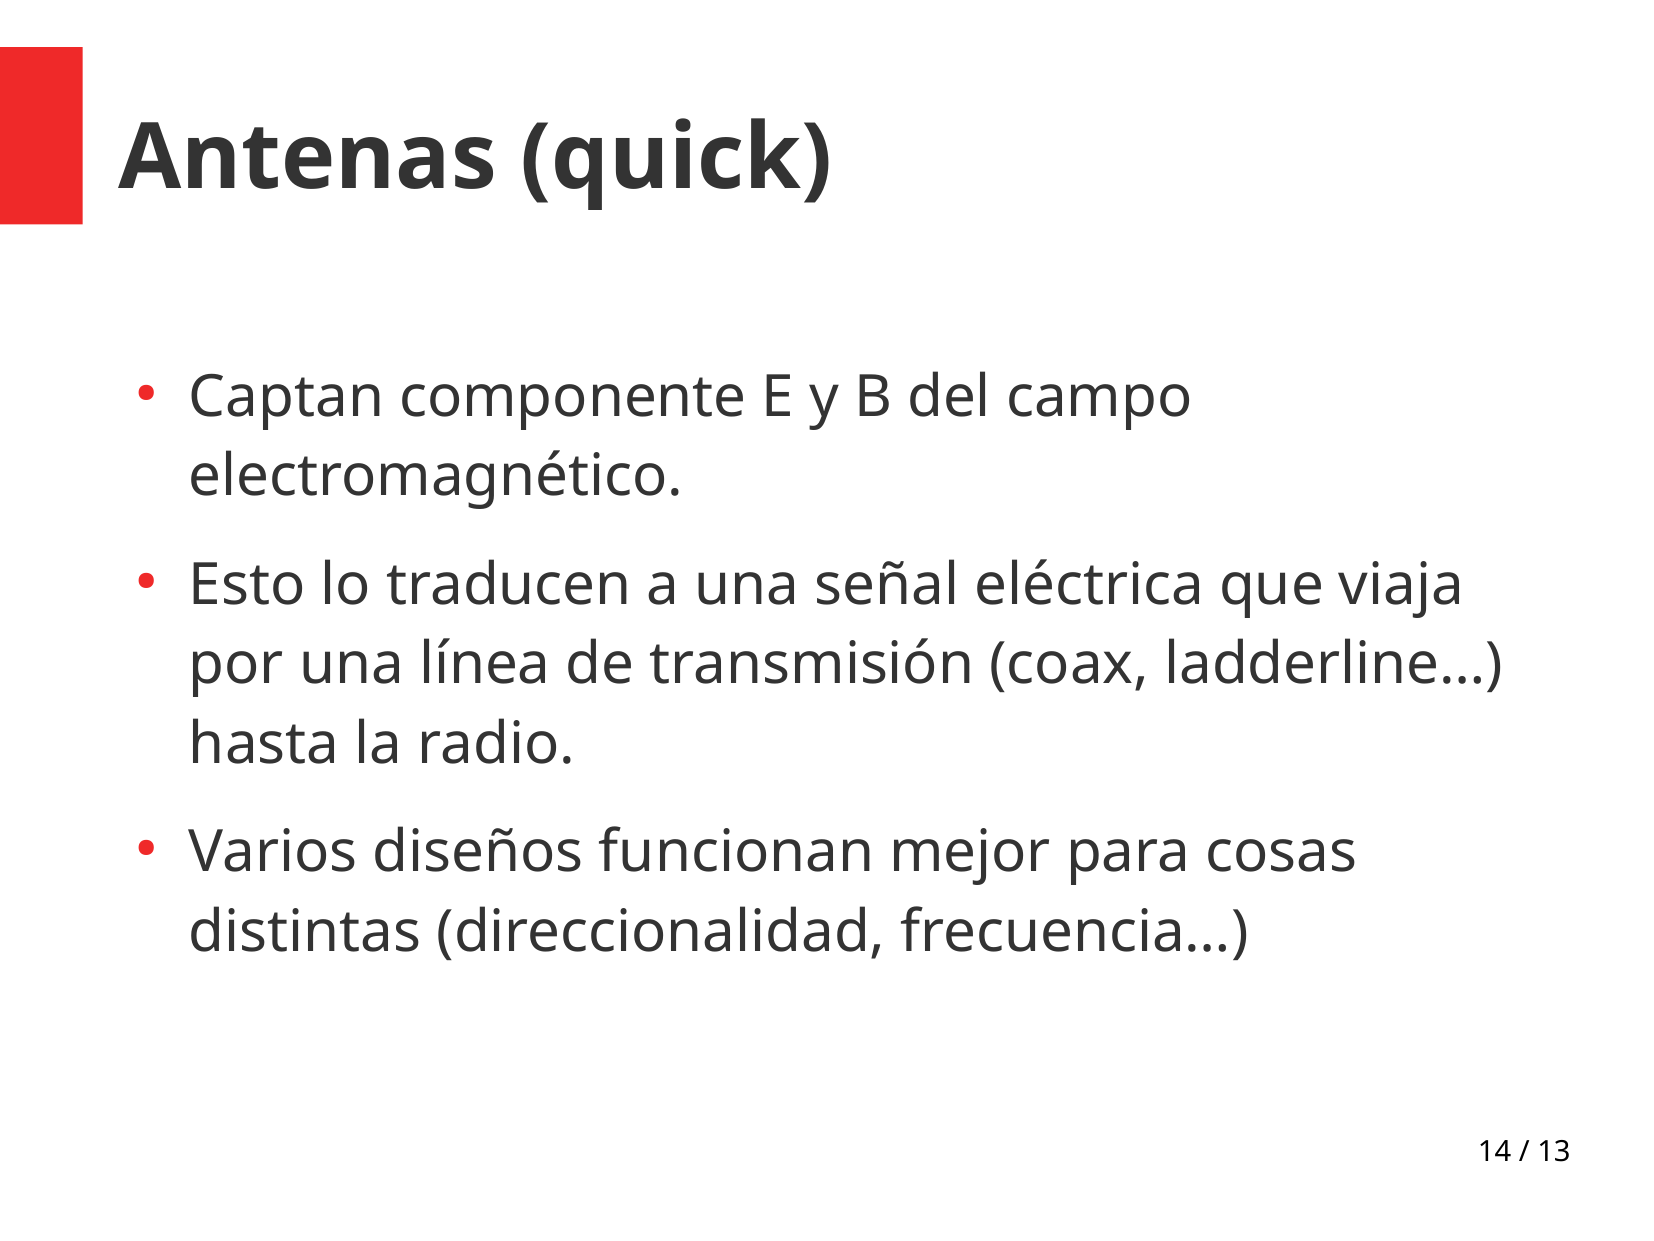

# Antenas (quick)
Captan componente E y B del campo electromagnético.
Esto lo traducen a una señal eléctrica que viaja por una línea de transmisión (coax, ladderline…) hasta la radio.
Varios diseños funcionan mejor para cosas distintas (direccionalidad, frecuencia…)
14